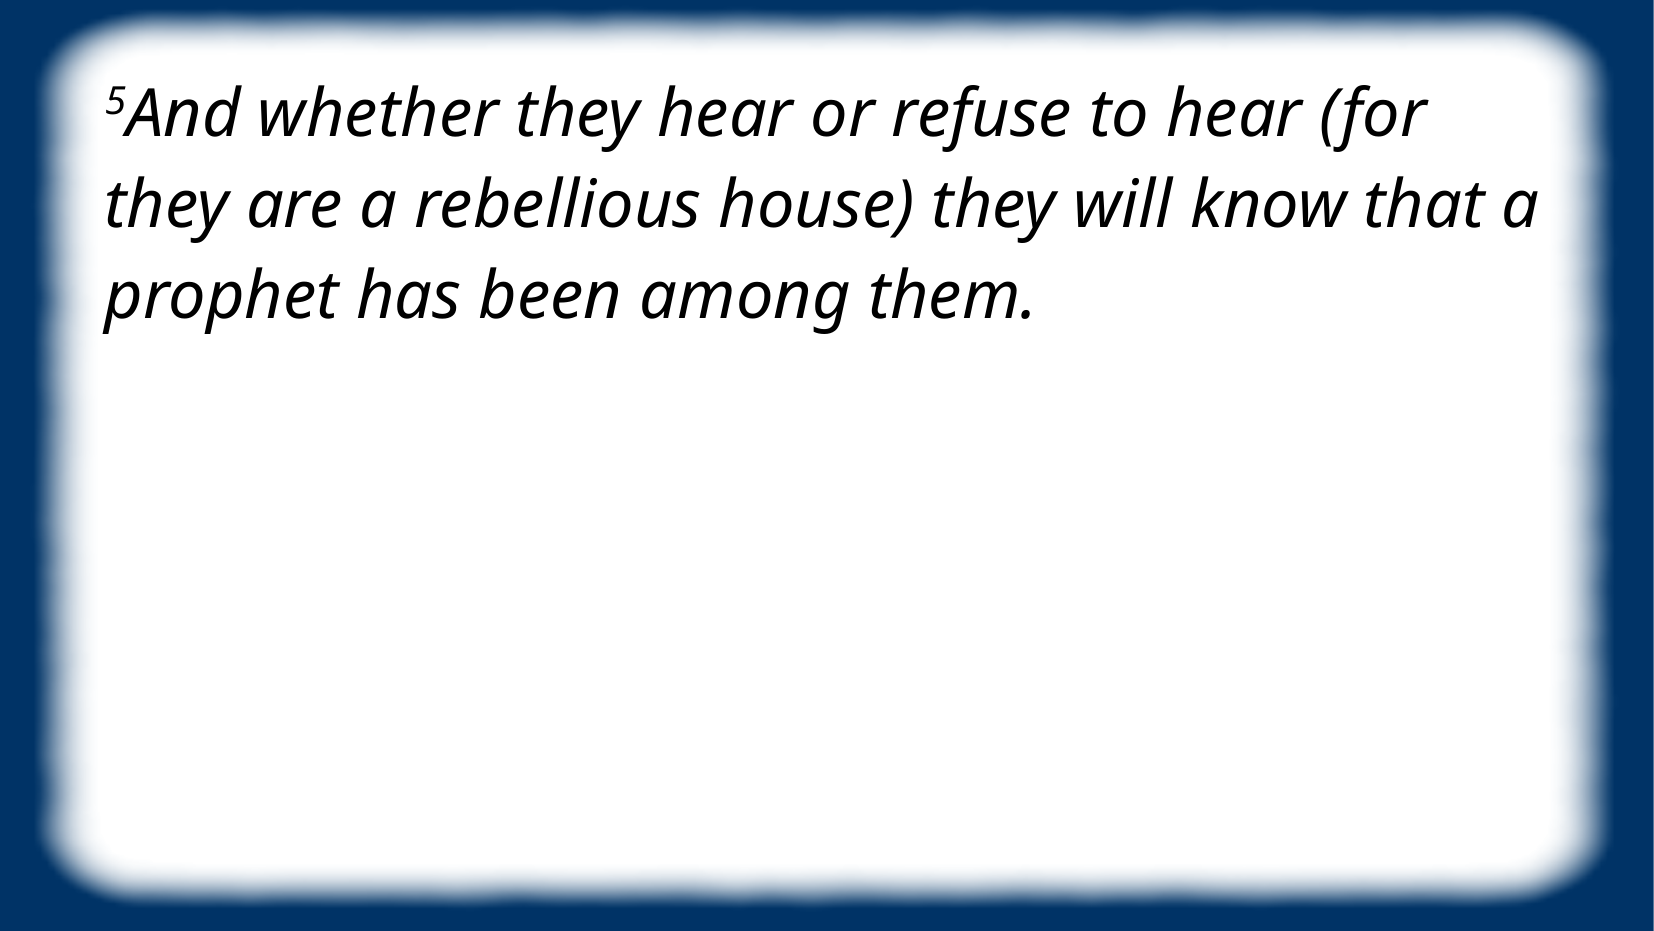

5And whether they hear or refuse to hear (for they are a rebellious house) they will know that a prophet has been among them.